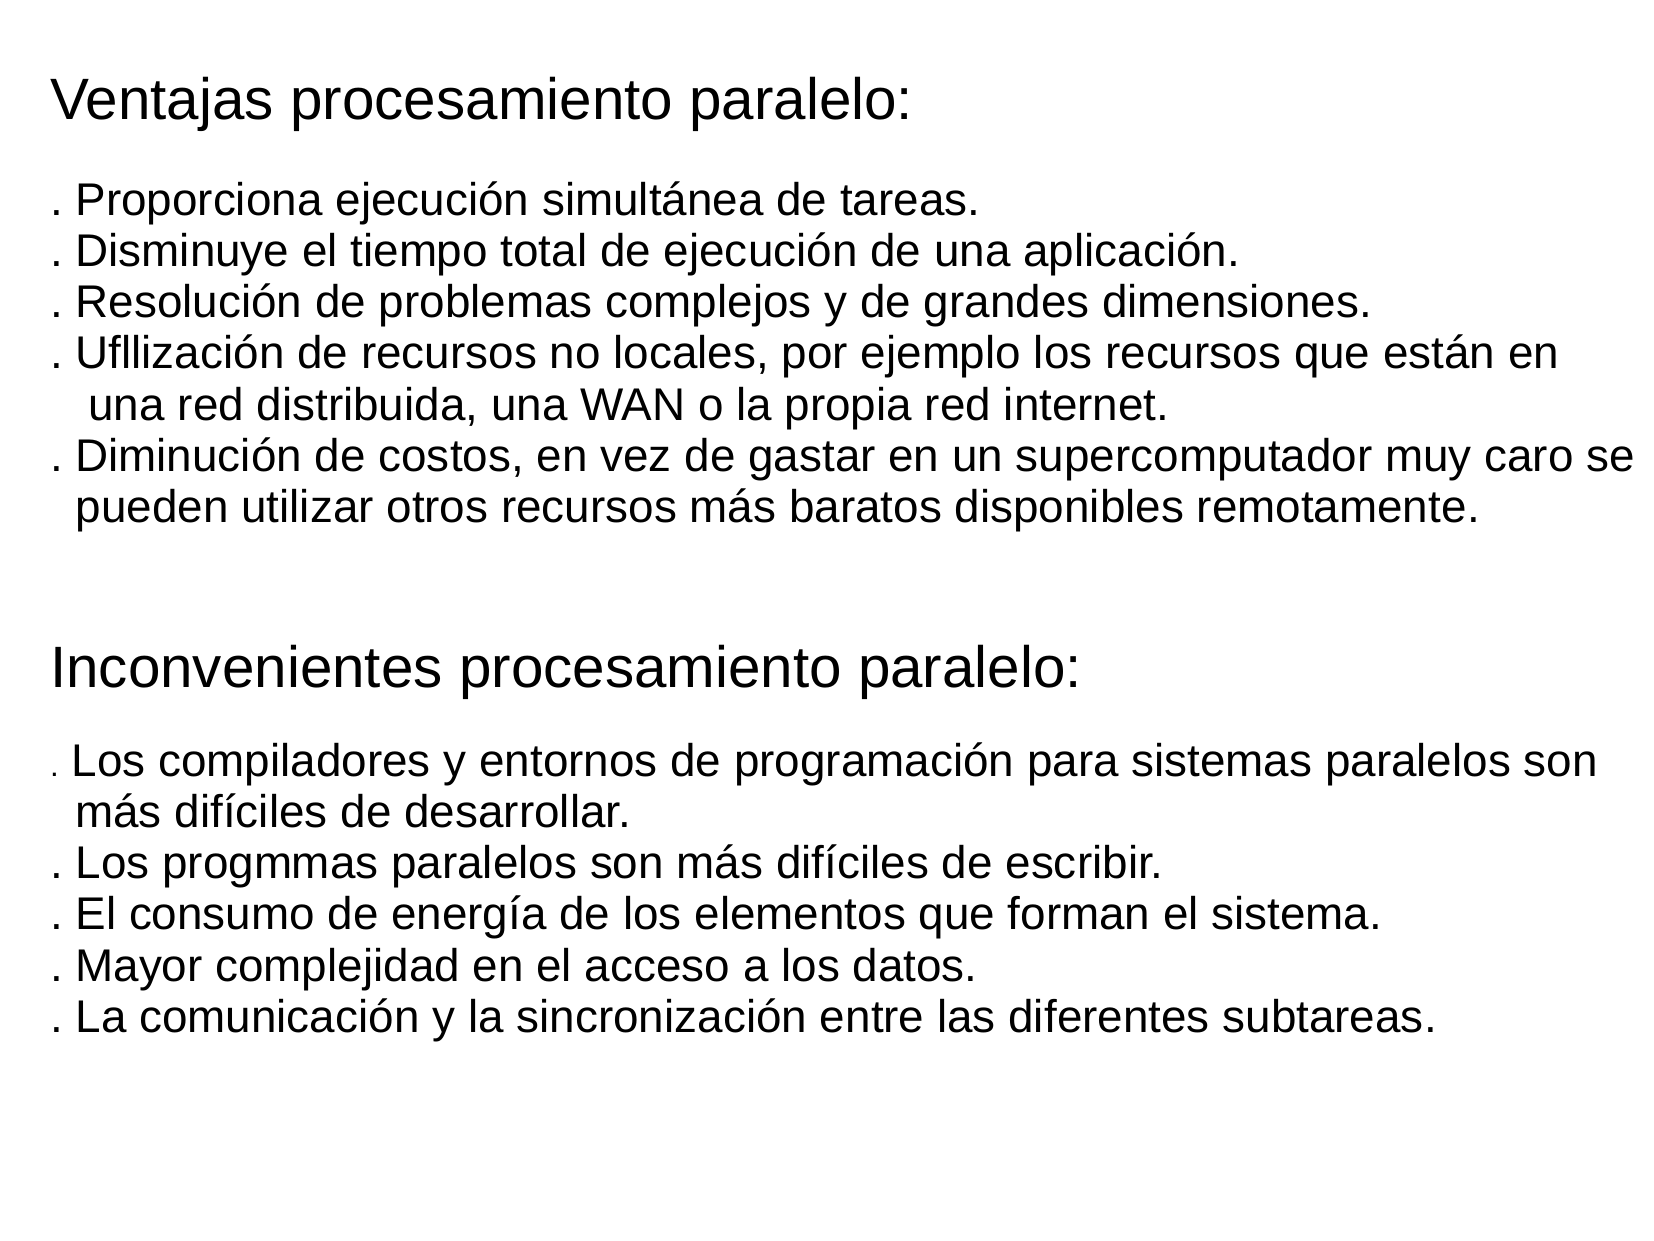

Ventajas procesamiento paralelo:
. Proporciona ejecución simultánea de tareas.
. Disminuye el tiempo total de ejecución de una aplicación.
. Resolución de problemas complejos y de grandes dimensiones.
. Ufllización de recursos no locales, por ejemplo los recursos que están en
 una red distribuida, una WAN o la propia red internet.
. Diminución de costos, en vez de gastar en un supercomputador muy caro se
 pueden utilizar otros recursos más baratos disponibles remotamente.
Inconvenientes procesamiento paralelo:
. Los compiladores y entornos de programación para sistemas paralelos son
 más difíciles de desarrollar.
. Los progmmas paralelos son más difíciles de escribir.
. El consumo de energía de los elementos que forman el sistema.
. Mayor complejidad en el acceso a los datos.
. La comunicación y la sincronización entre las diferentes subtareas.